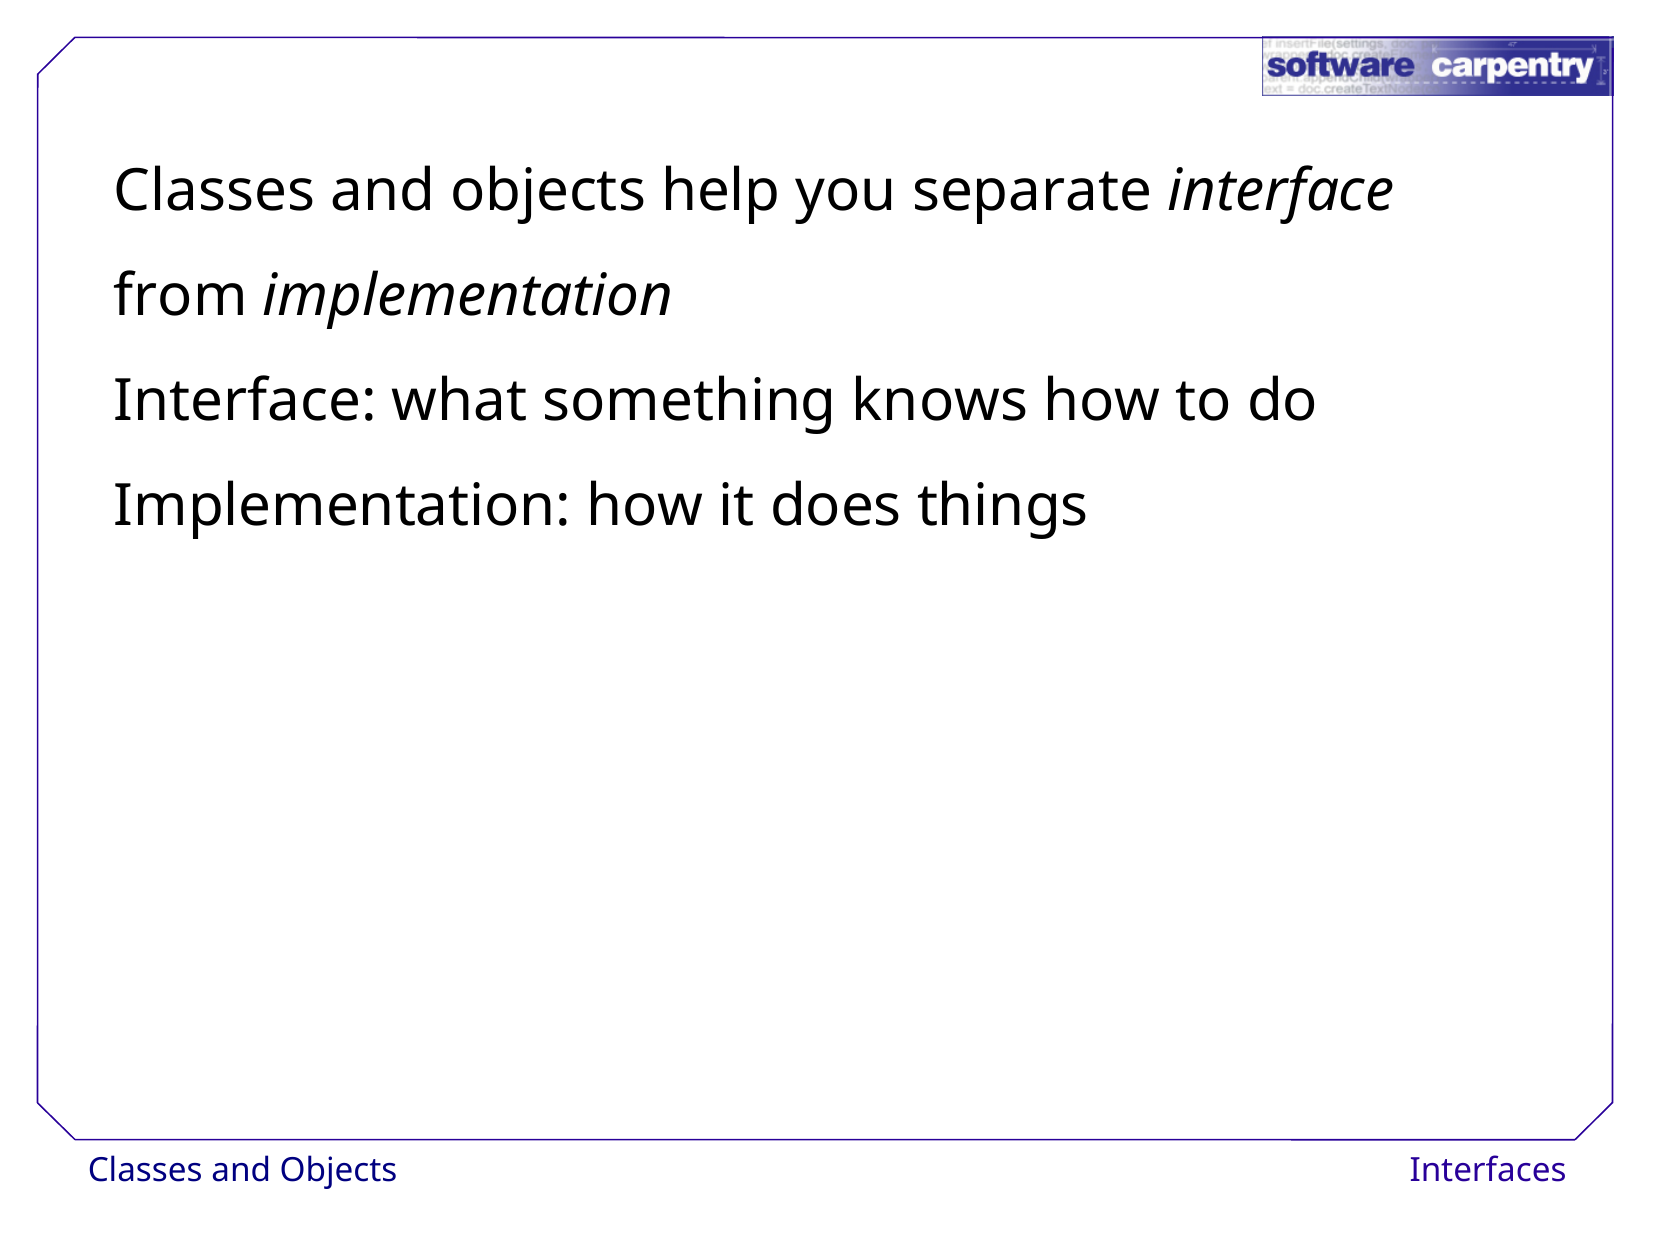

Classes and objects help you separate interface
from implementation
Interface: what something knows how to do
Implementation: how it does things